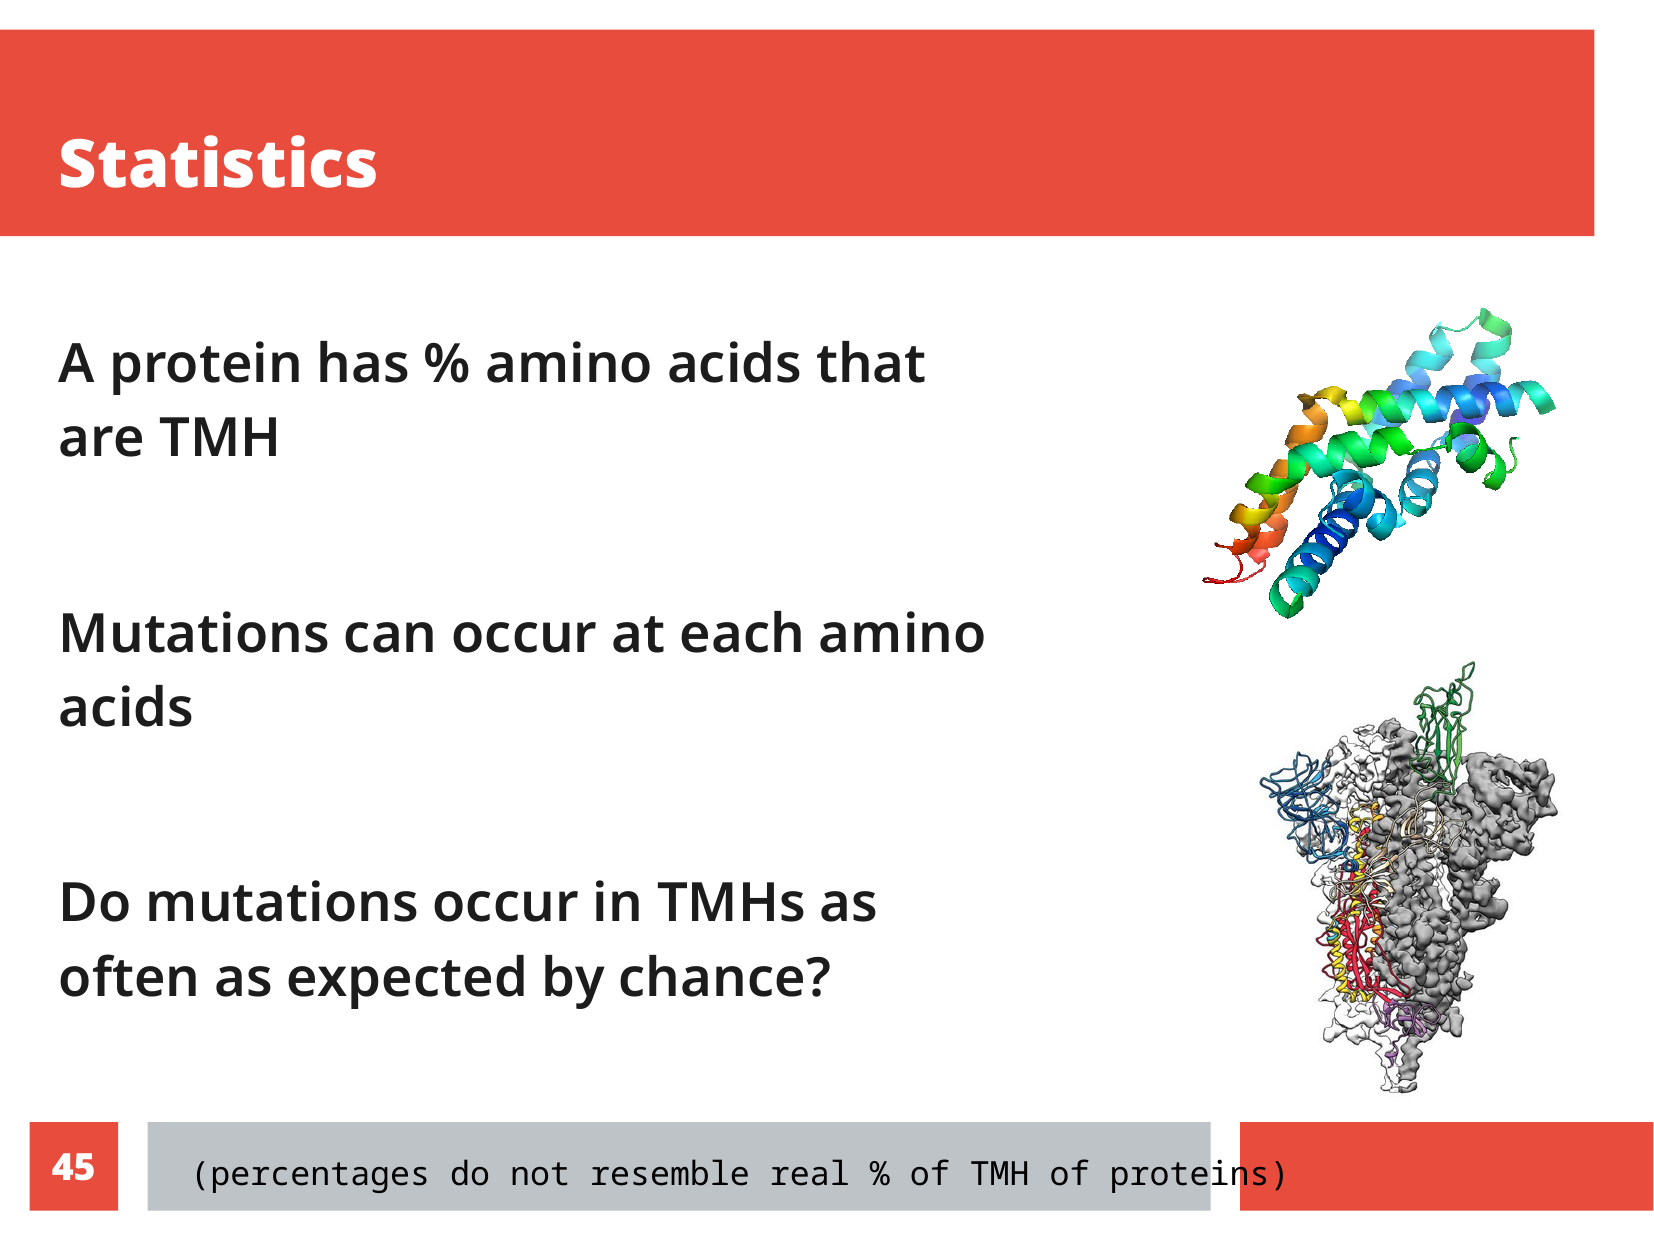

# Statistics
A protein has % amino acids that are TMH
Mutations can occur at each amino acids
Do mutations occur in TMHs as often as expected by chance?
45
(percentages do not resemble real % of TMH of proteins)